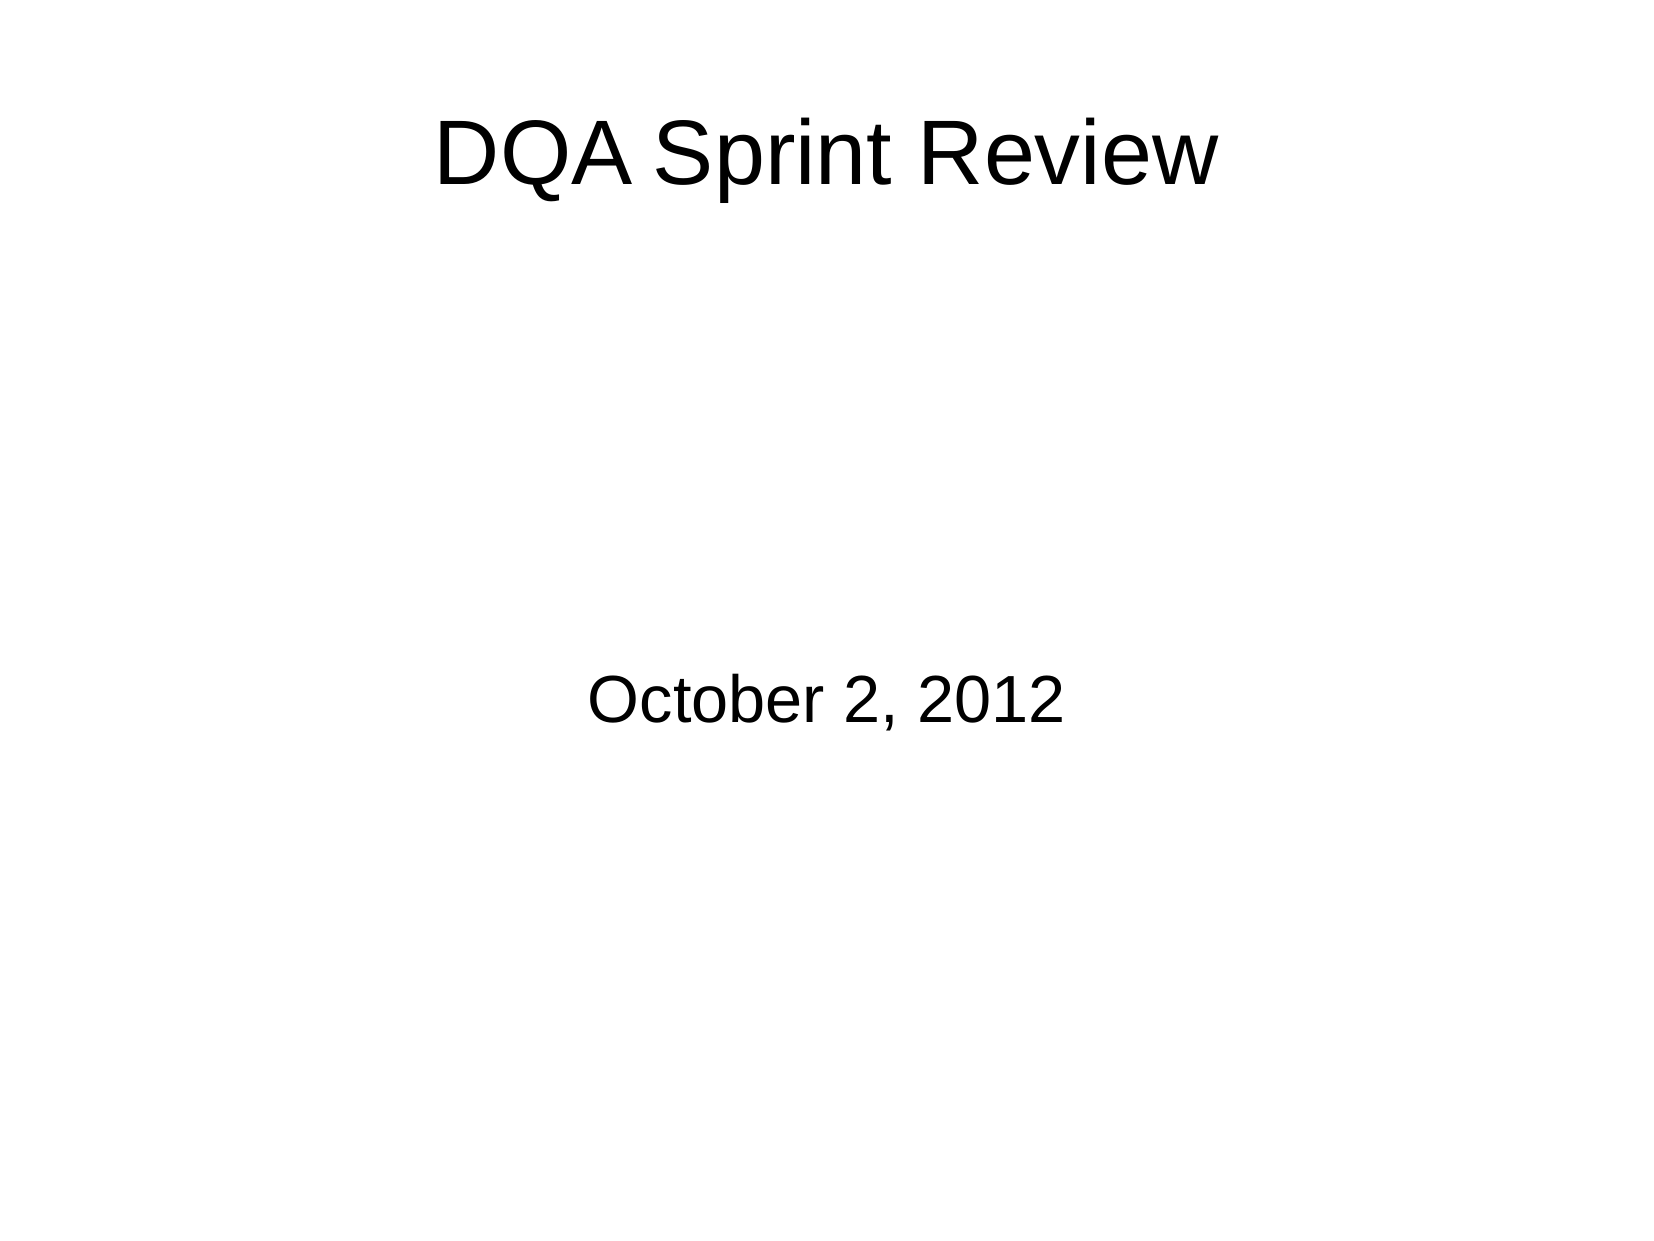

# DQA Sprint Review
October 2, 2012